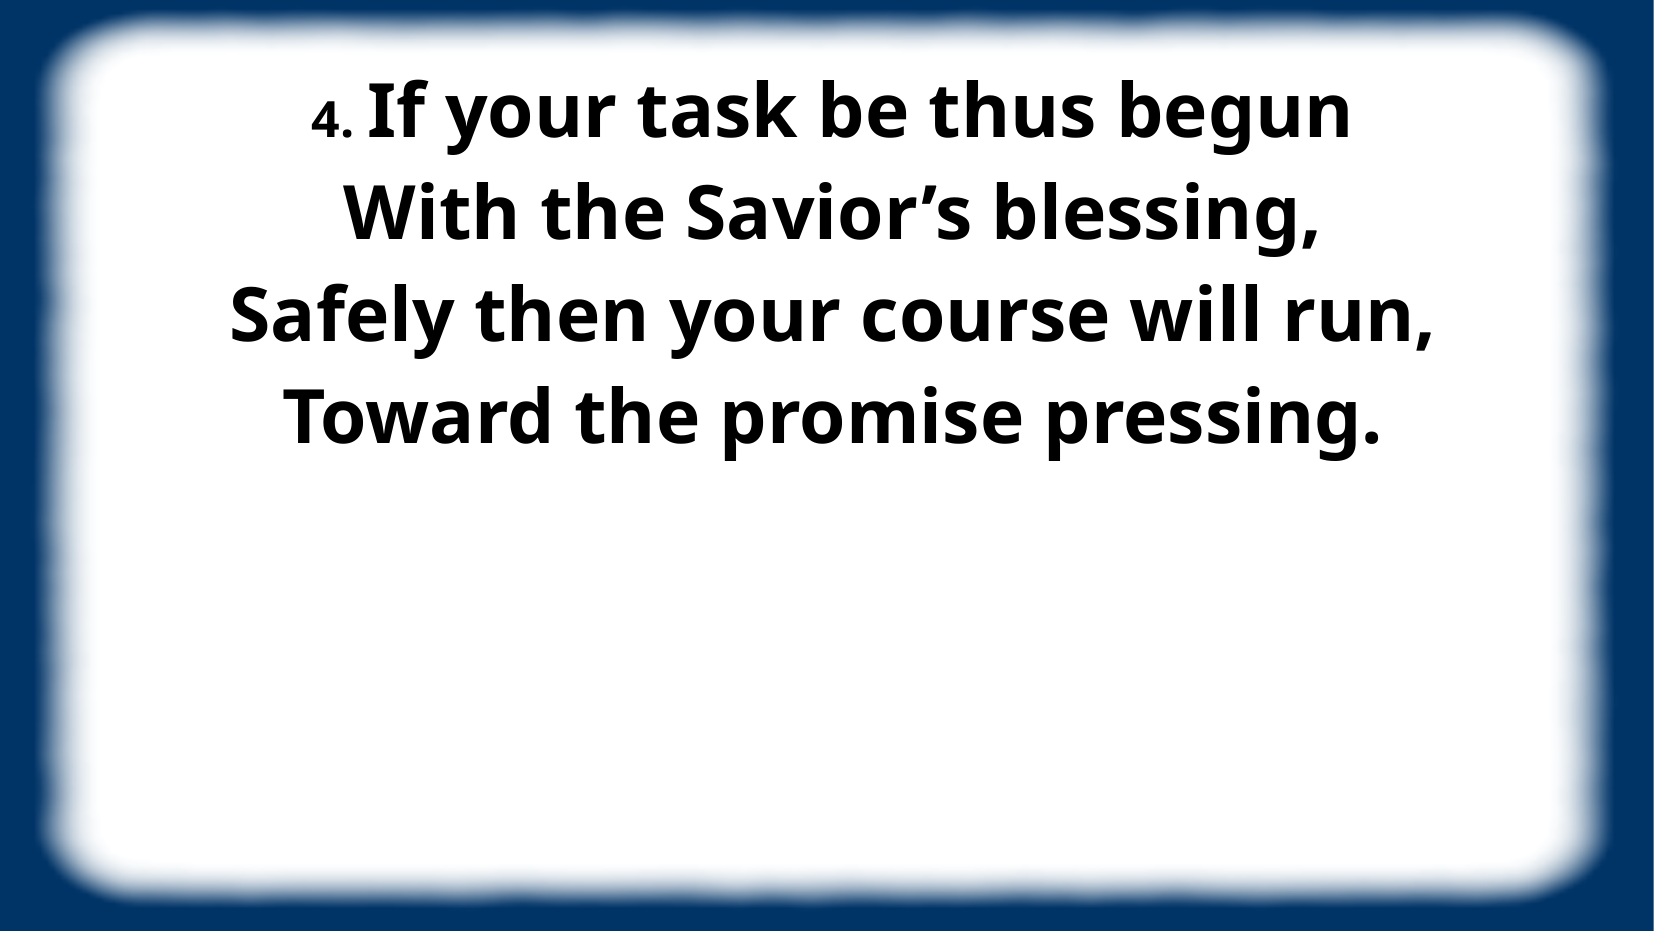

4. If your task be thus begun
With the Savior’s blessing,
Safely then your course will run,
Toward the promise pressing.